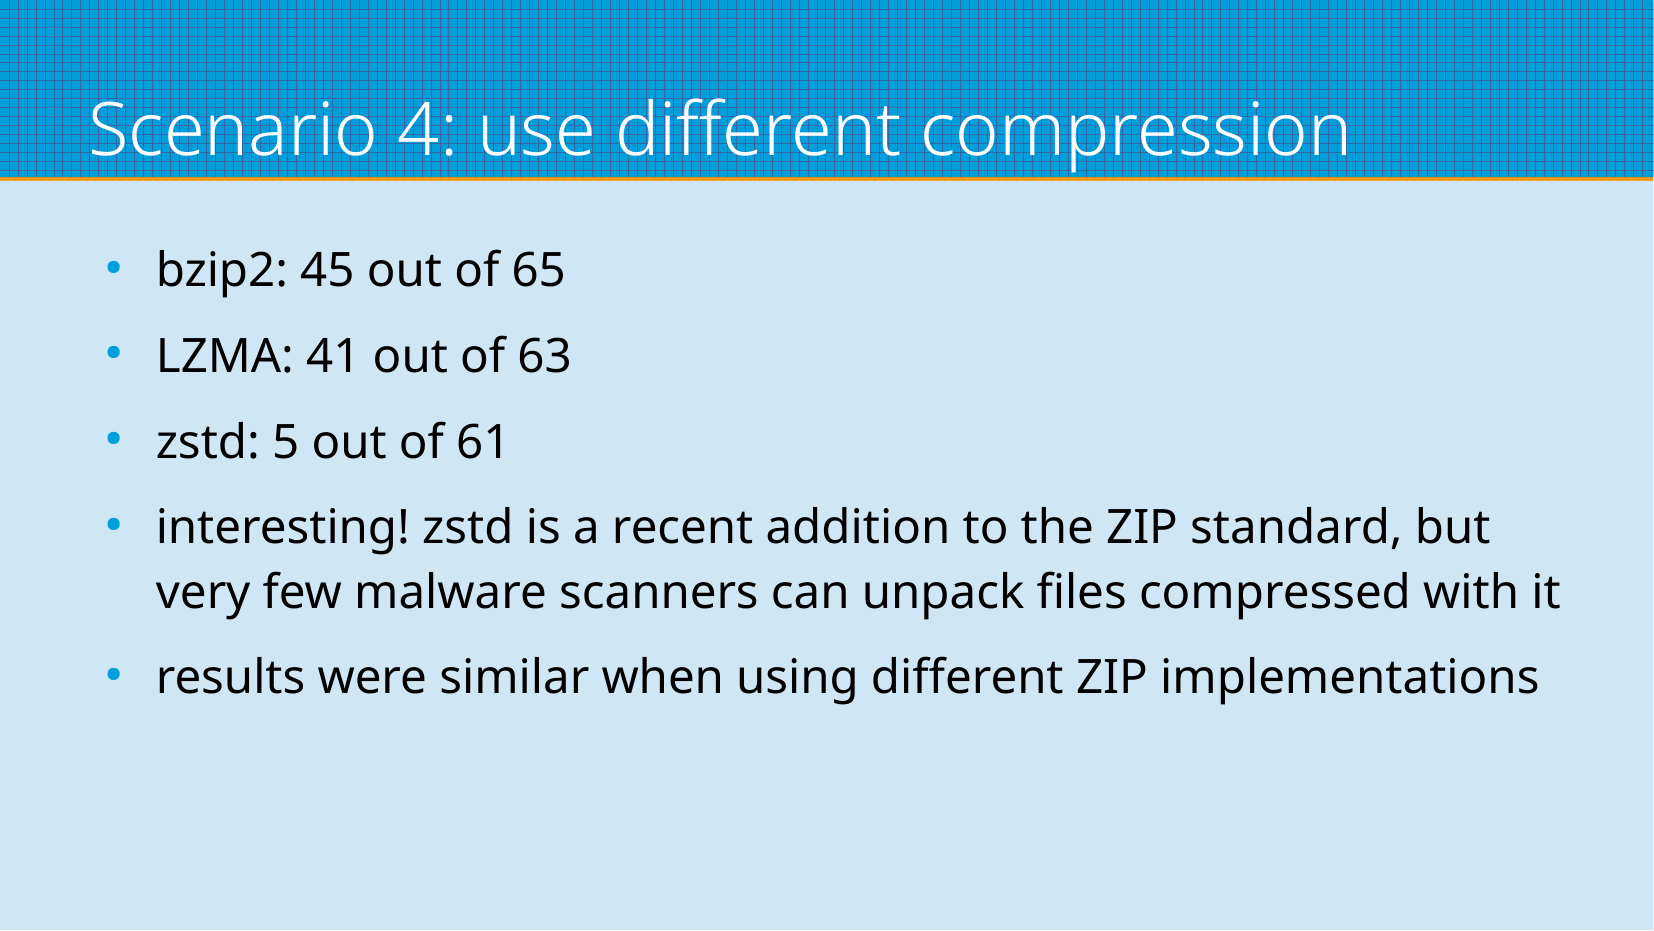

# Scenario 4: use different compression
bzip2: 45 out of 65
LZMA: 41 out of 63
zstd: 5 out of 61
interesting! zstd is a recent addition to the ZIP standard, but very few malware scanners can unpack files compressed with it
results were similar when using different ZIP implementations